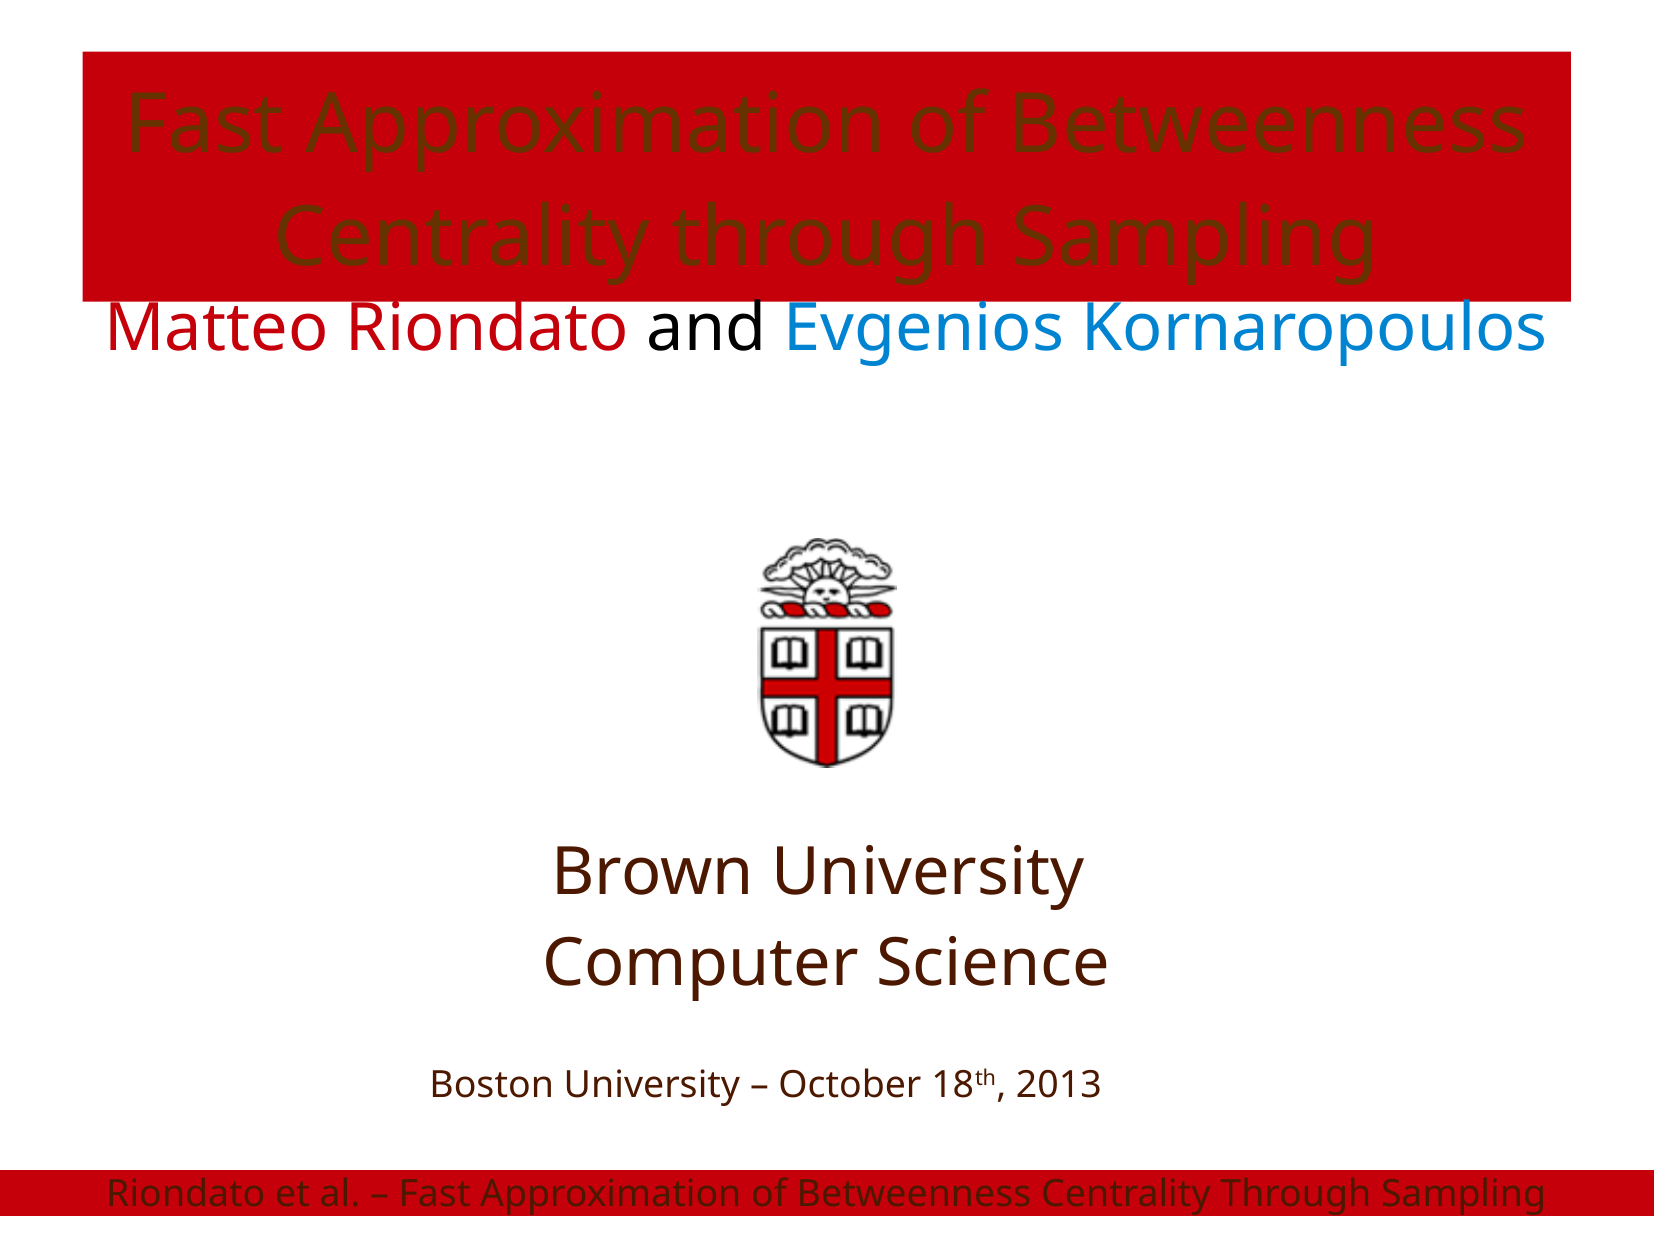

# Fast Approximation of Betweenness Centrality through Sampling
Matteo Riondato and Evgenios Kornaropoulos
Brown University
Computer Science
Boston University – October 18th, 2013
Riondato et al. – Fast Approximation of Betweenness Centrality Through Sampling